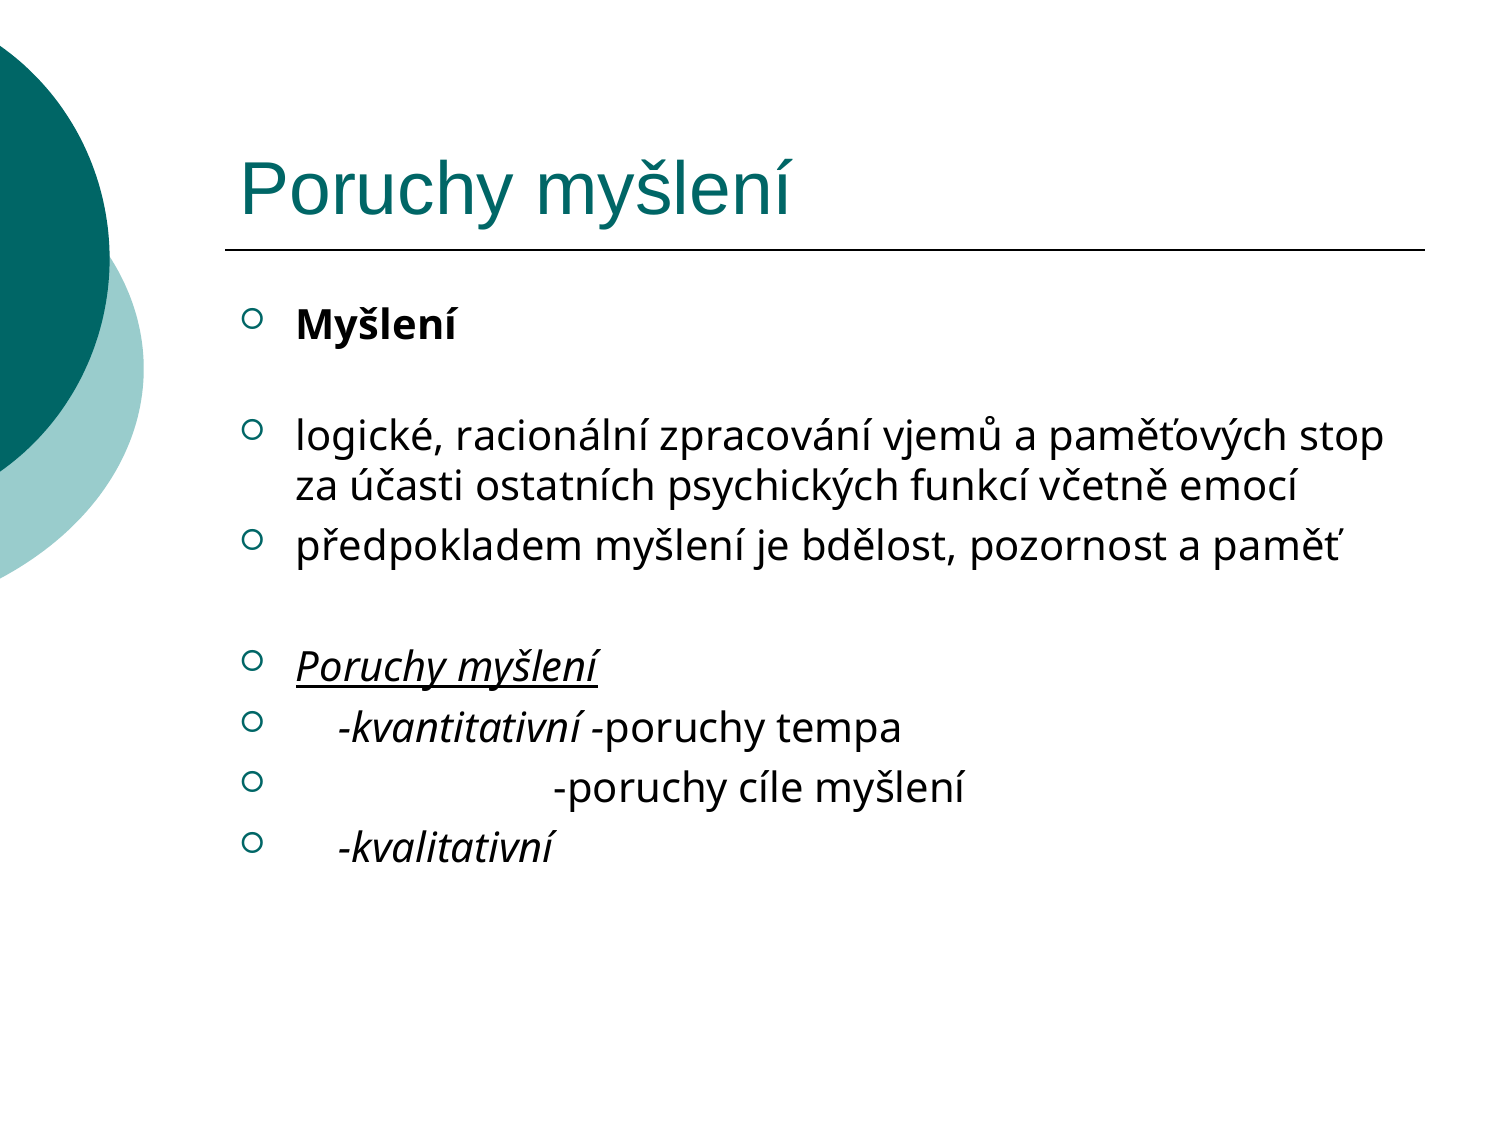

# Poruchy myšlení
Myšlení
logické, racionální zpracování vjemů a paměťových stop za účasti ostatních psychických funkcí včetně emocí
předpokladem myšlení je bdělost, pozornost a paměť
Poruchy myšlení
 -kvantitativní -poruchy tempa
 -poruchy cíle myšlení
 -kvalitativní